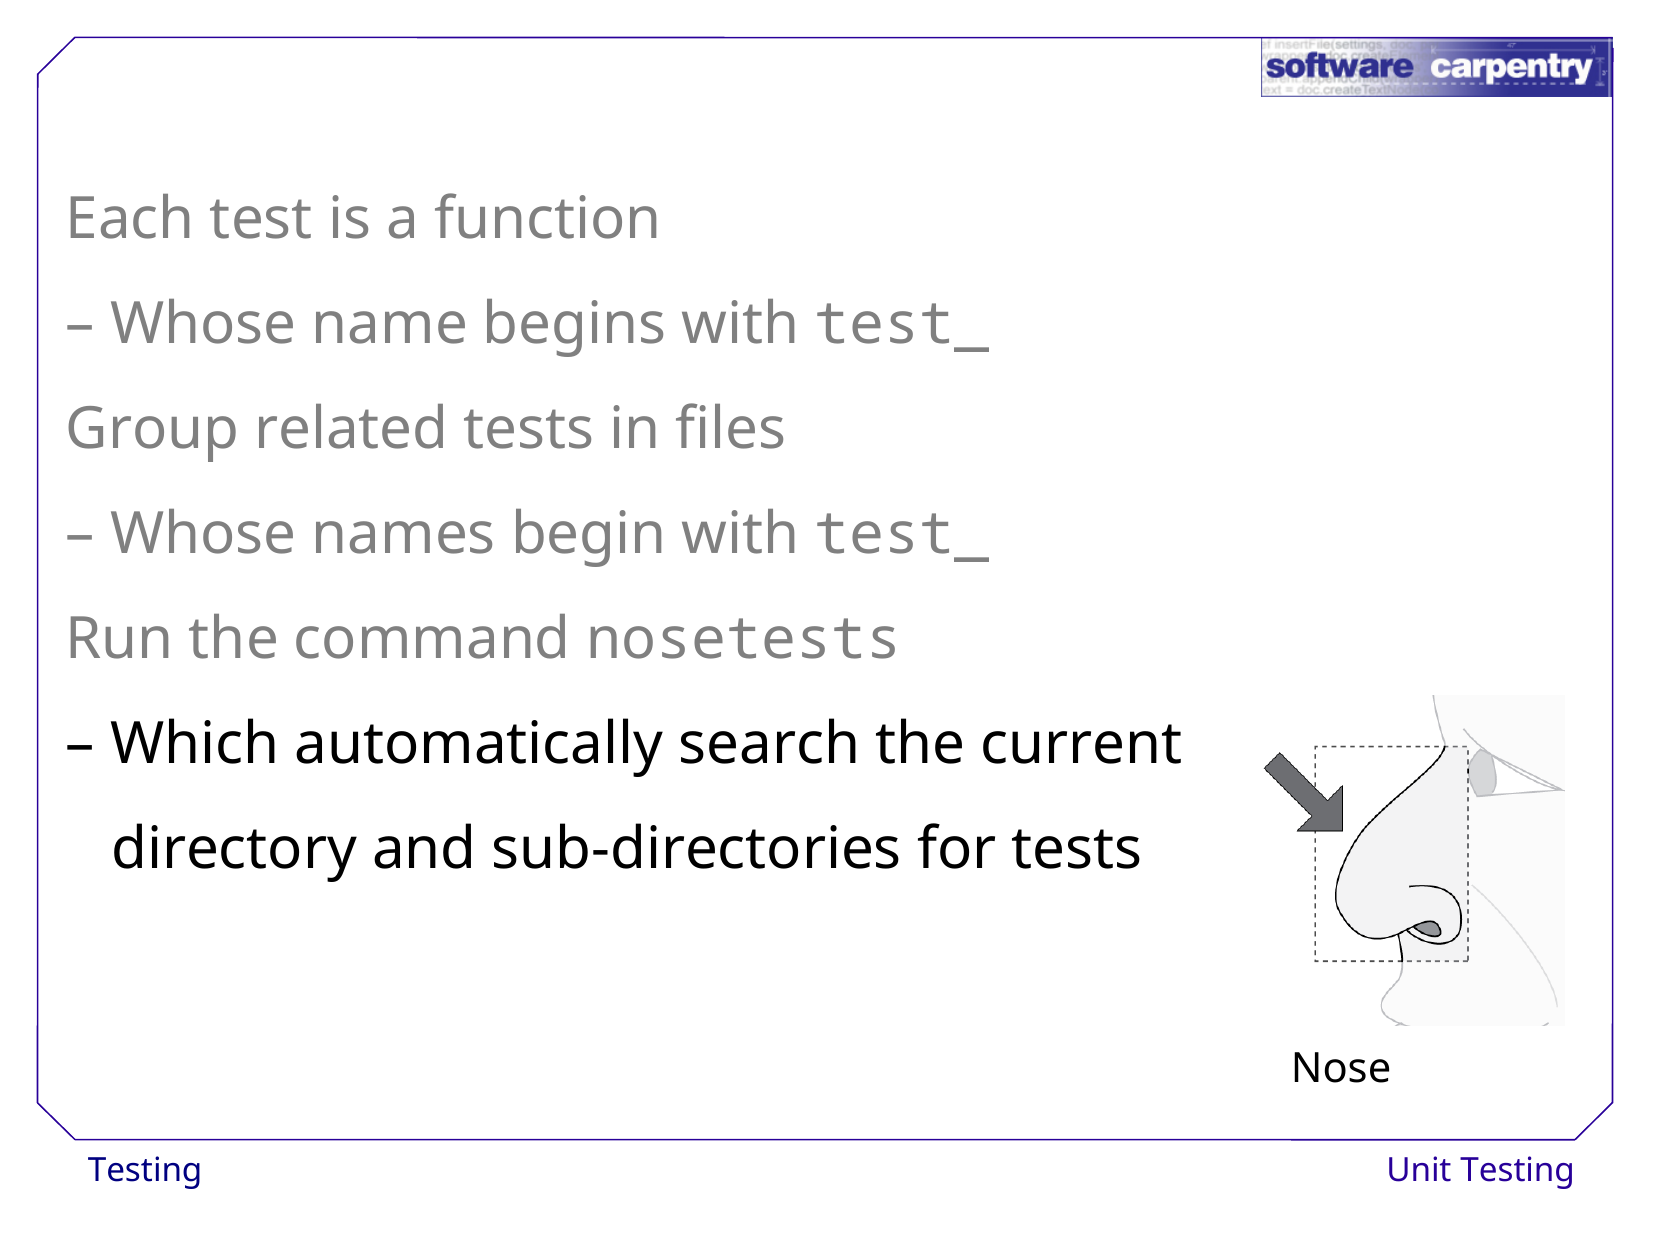

Each test is a function
– Whose name begins with test_
Group related tests in files
– Whose names begin with test_
Run the command nosetests
– Which automatically search the current
 directory and sub-directories for tests
Nose